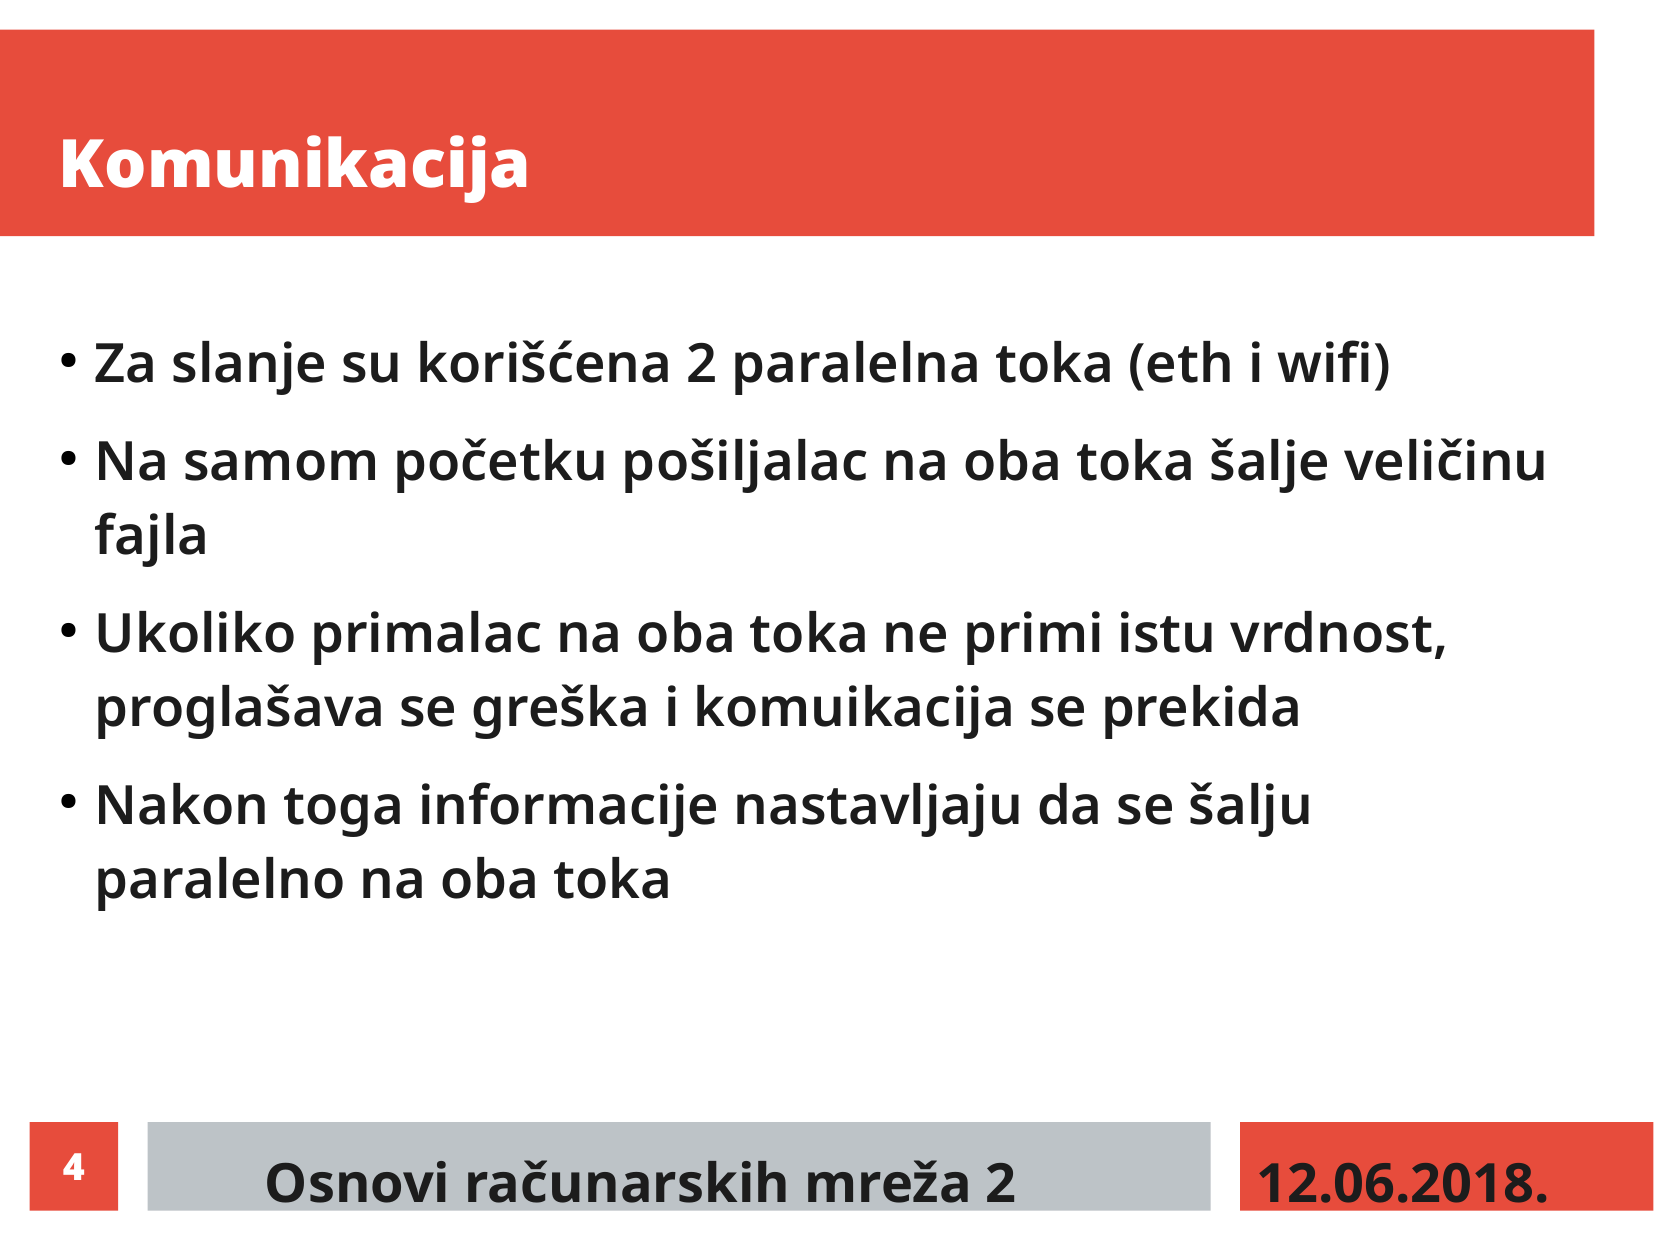

# Komunikacija
Za slanje su korišćena 2 paralelna toka (eth i wifi)
Na samom početku pošiljalac na oba toka šalje veličinu fajla
Ukoliko primalac na oba toka ne primi istu vrdnost, proglašava se greška i komuikacija se prekida
Nakon toga informacije nastavljaju da se šalju paralelno na oba toka
4
Osnovi računarskih mreža 2
12.06.2018.